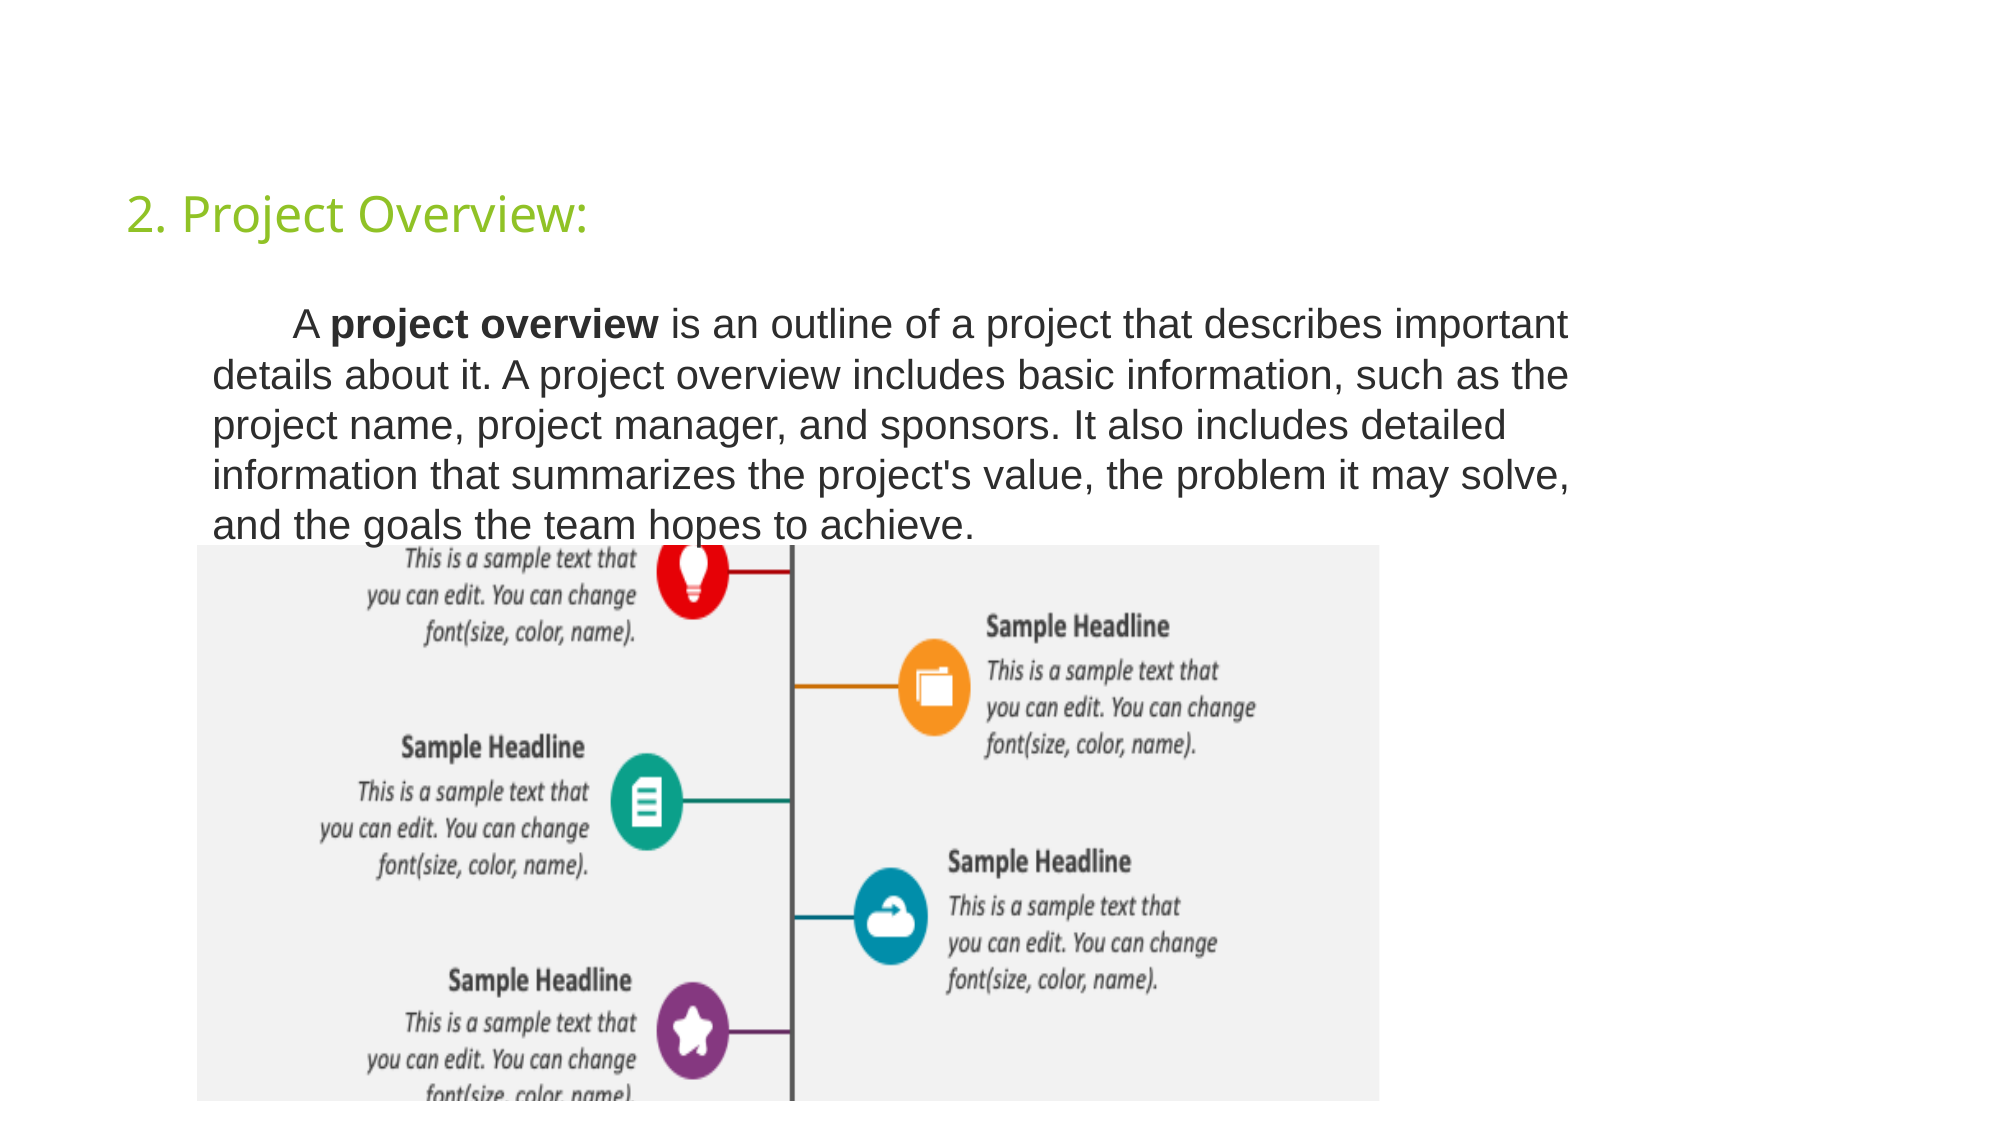

# 2. Project Overview:
 A project overview is an outline of a project that describes important details about it. A project overview includes basic information, such as the project name, project manager, and sponsors. It also includes detailed information that summarizes the project's value, the problem it may solve, and the goals the team hopes to achieve.